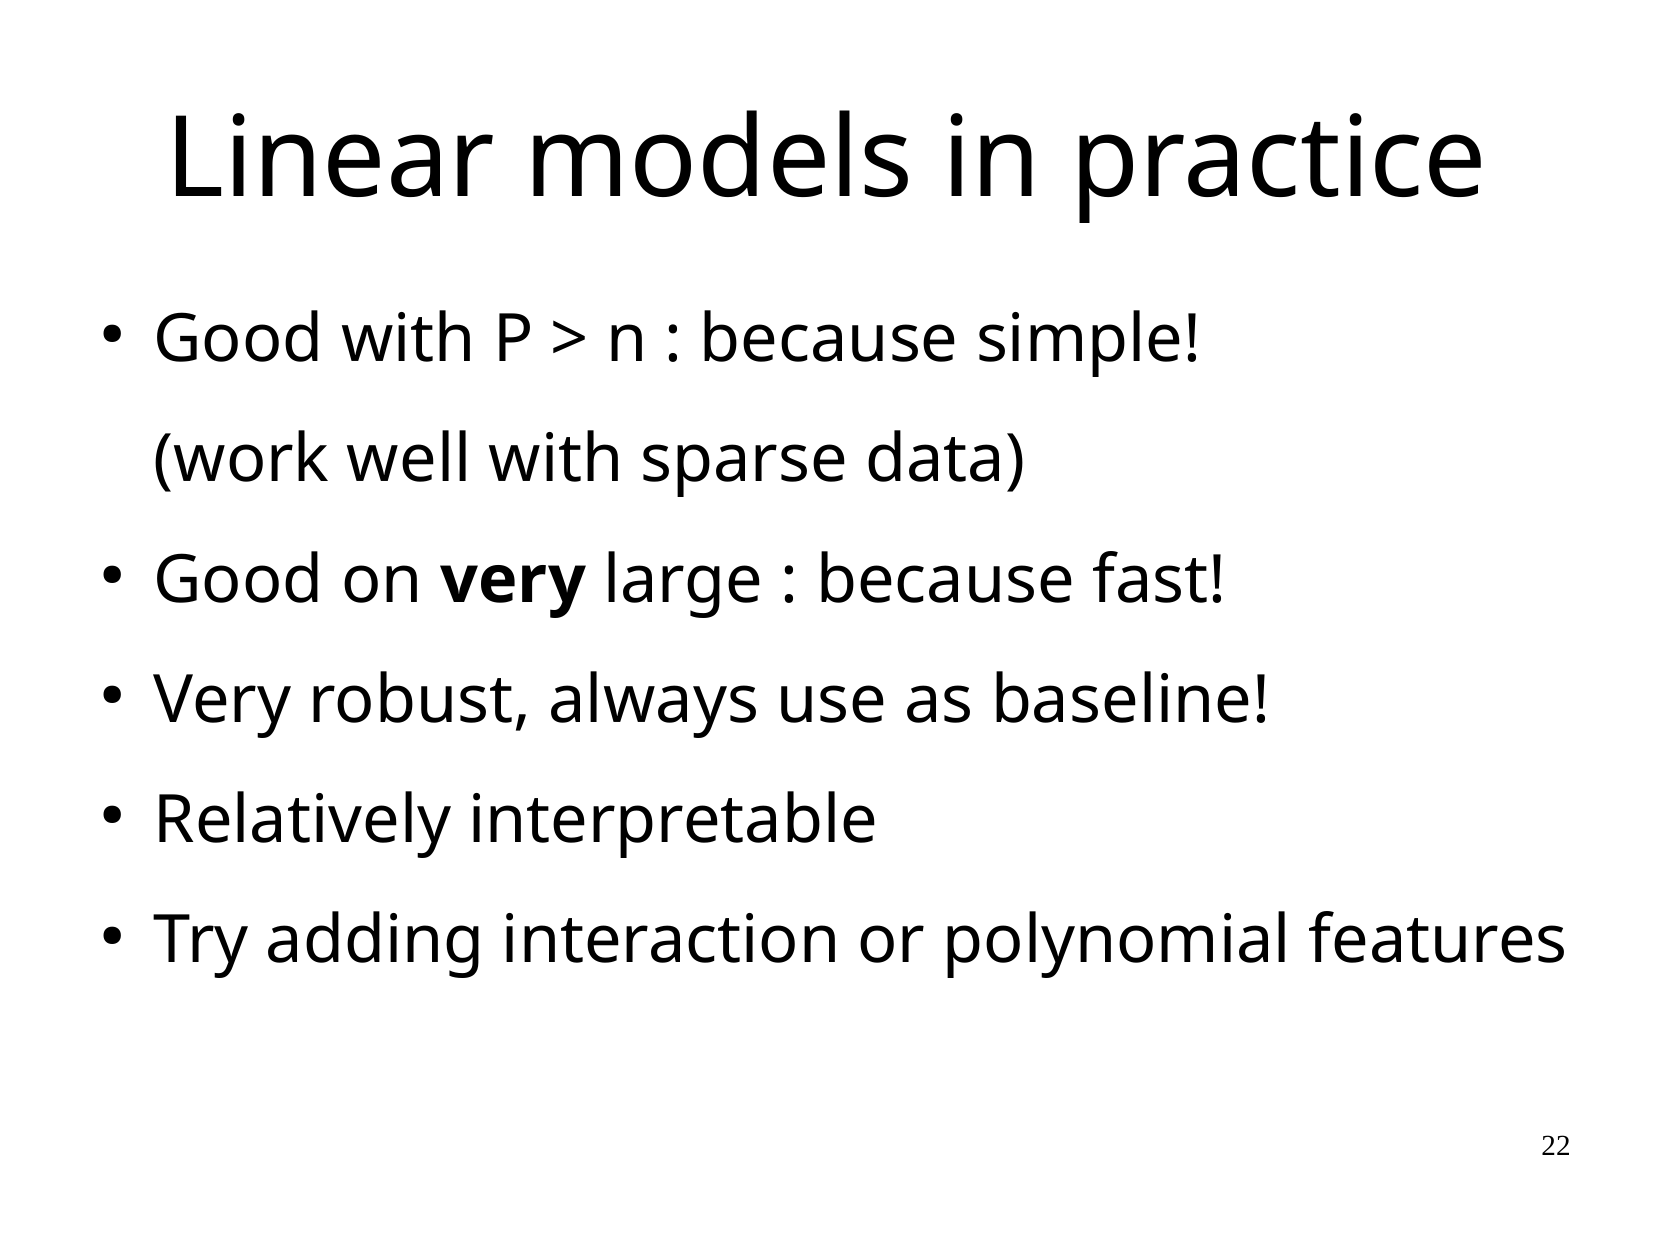

# Linear models in practice
Good with P > n : because simple!
(work well with sparse data)
Good on very large : because fast!
Very robust, always use as baseline!
Relatively interpretable
Try adding interaction or polynomial features
22